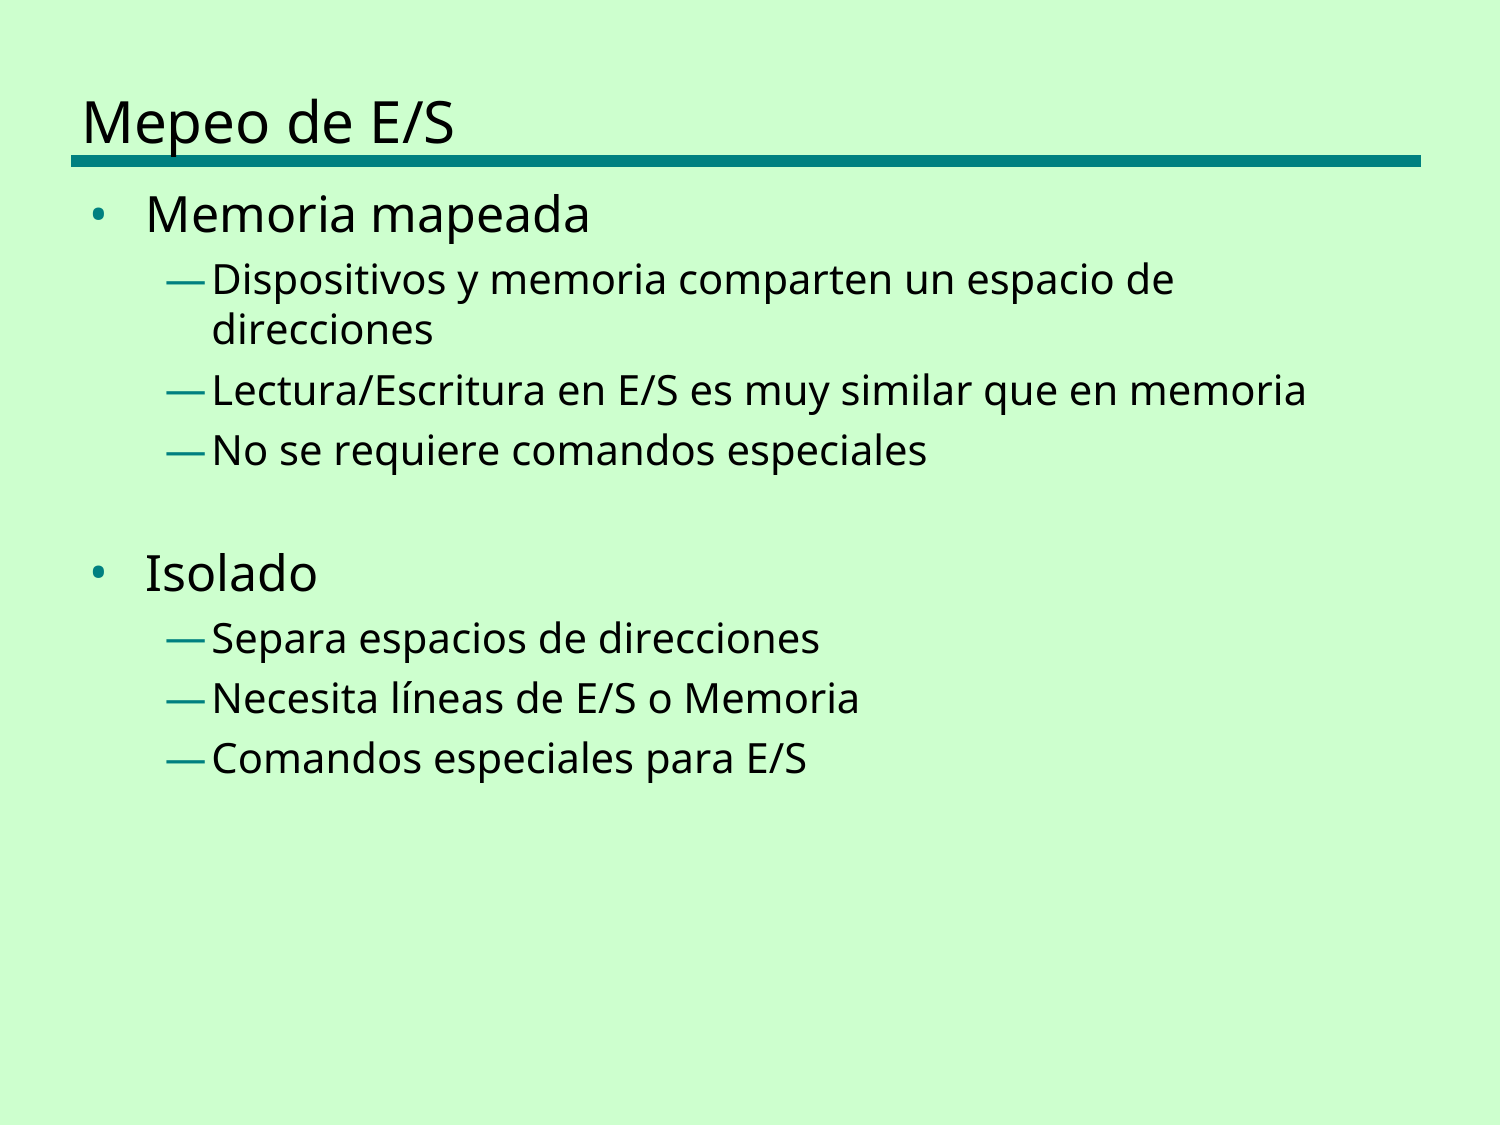

# Mepeo de E/S
Memoria mapeada
Dispositivos y memoria comparten un espacio de direcciones
Lectura/Escritura en E/S es muy similar que en memoria
No se requiere comandos especiales
Isolado
Separa espacios de direcciones
Necesita líneas de E/S o Memoria
Comandos especiales para E/S